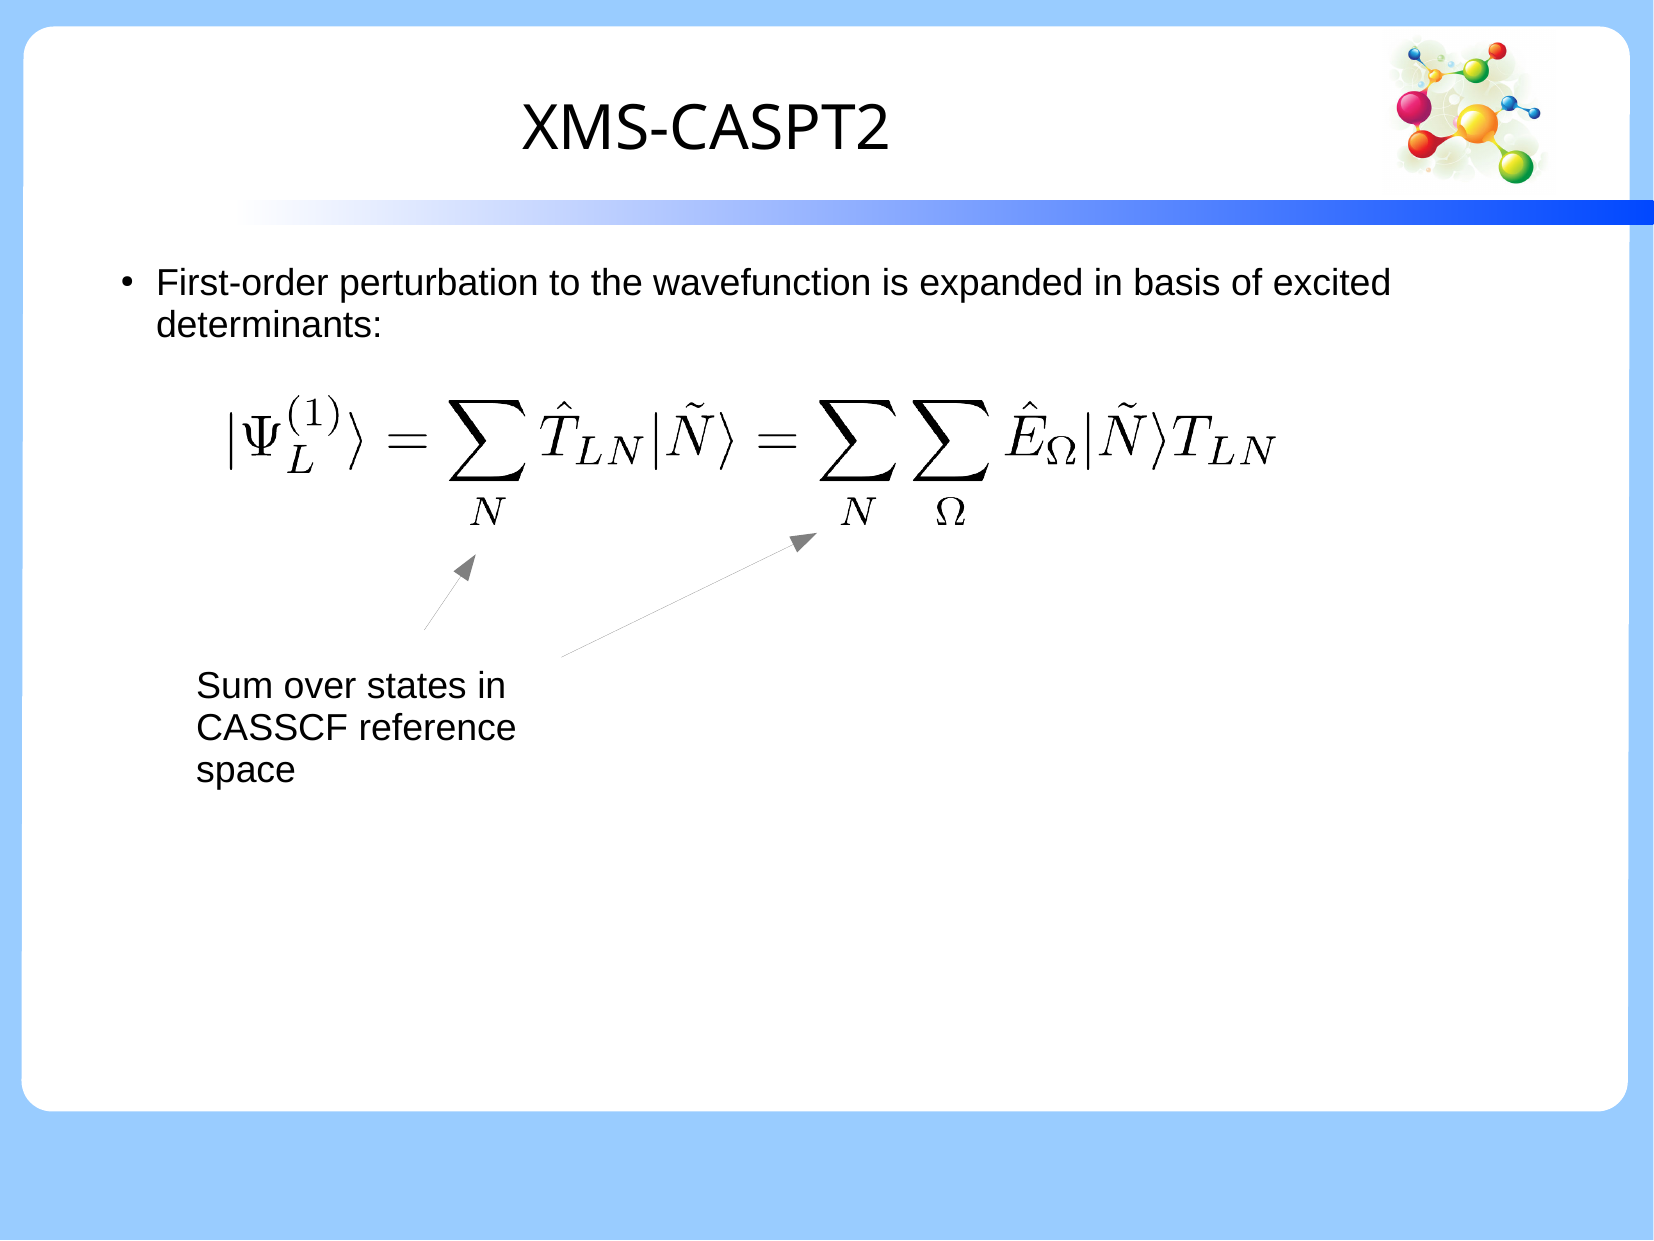

# XMS-CASPT2
First-order perturbation to the wavefunction is expanded in basis of excited determinants:
Sum over states in CASSCF reference space